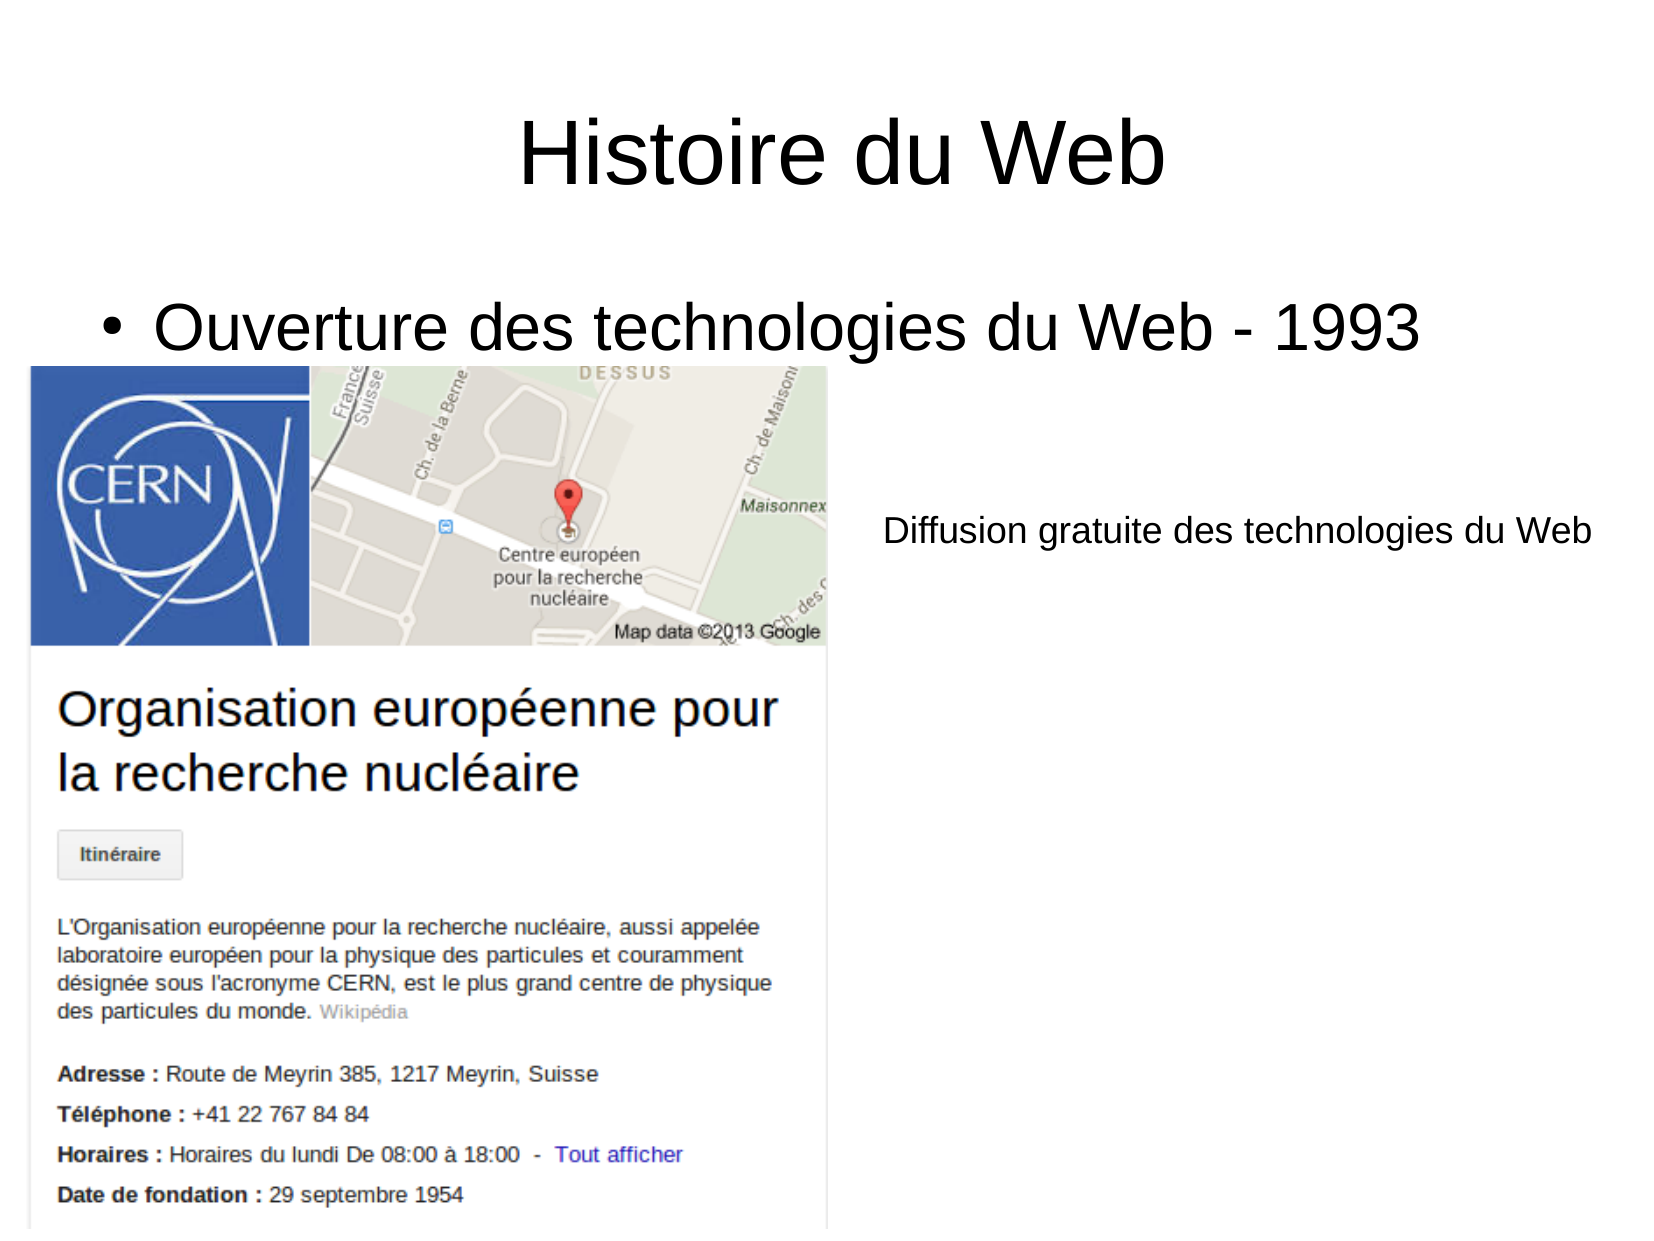

# Histoire du Web
Ouverture des technologies du Web - 1993
Diffusion gratuite des technologies du Web